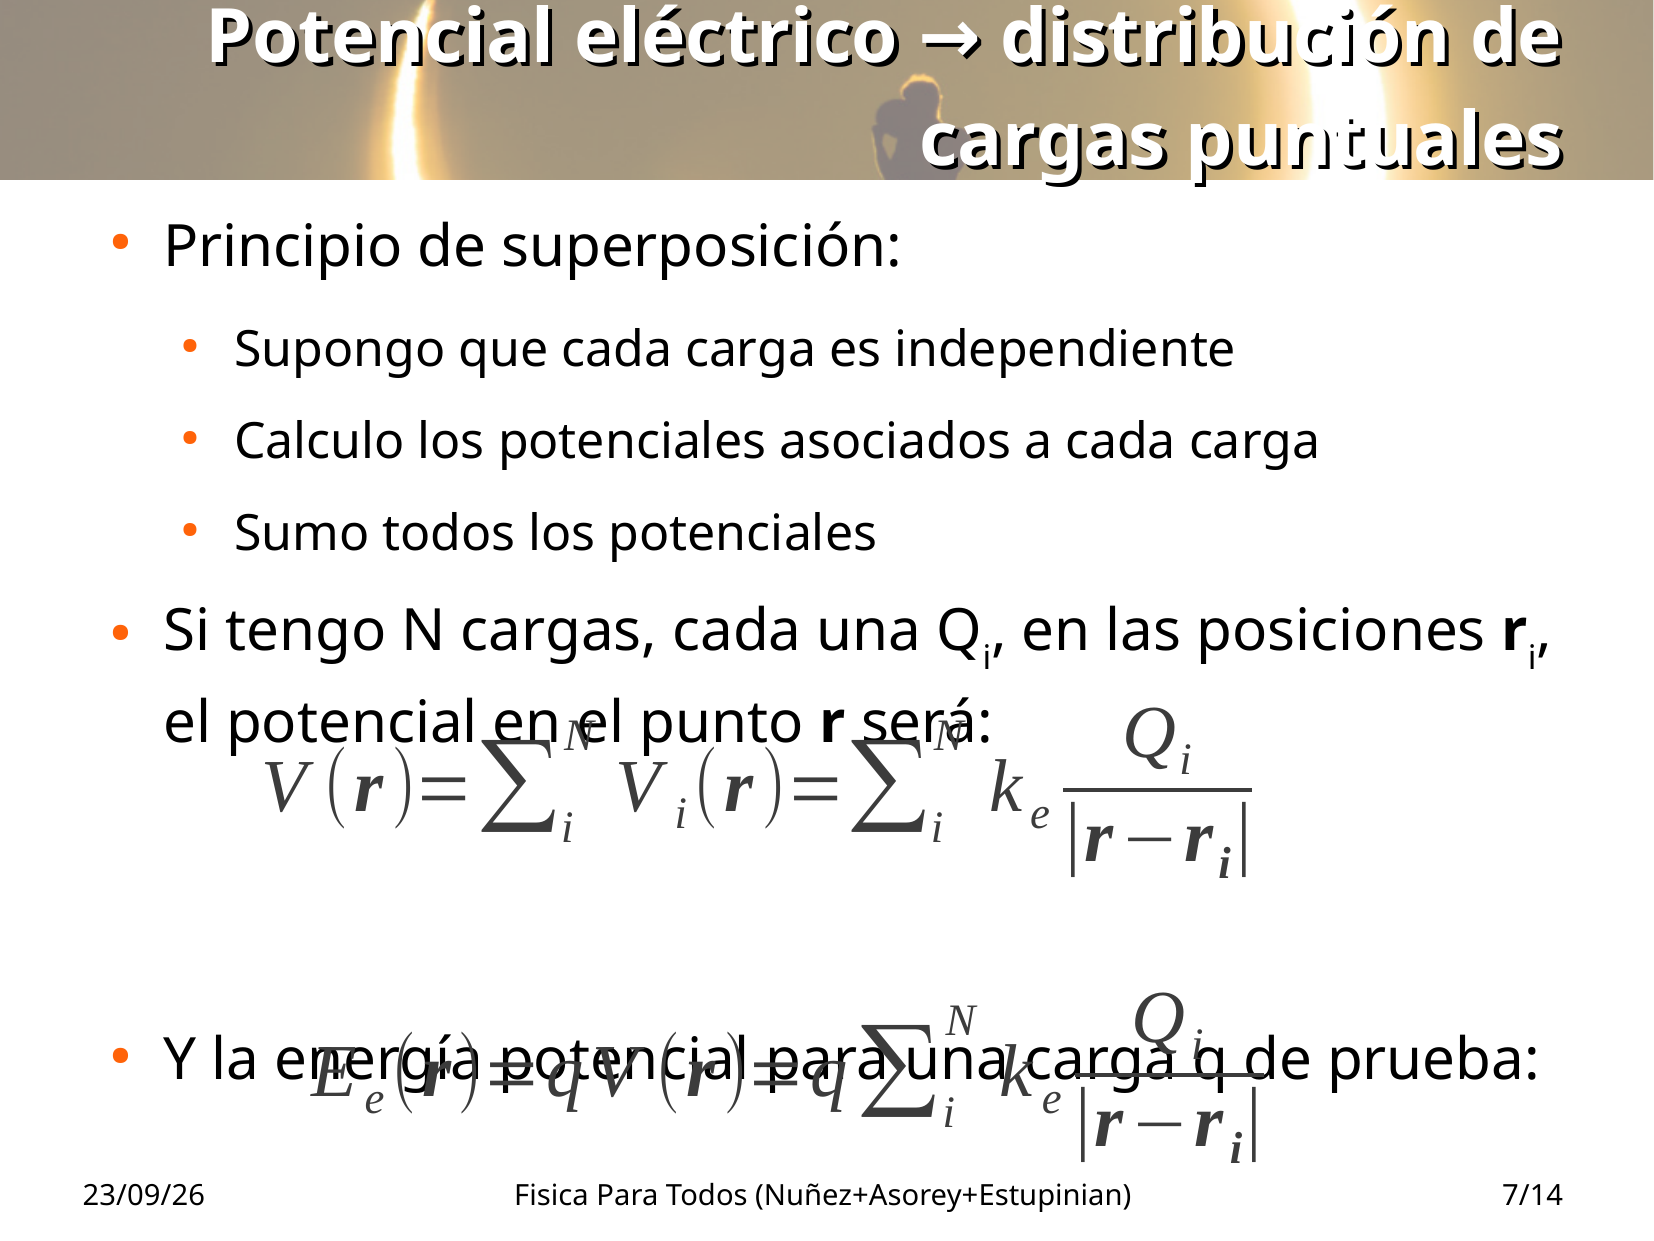

# Potencial eléctrico → distribución de cargas puntuales
Principio de superposición:
Supongo que cada carga es independiente
Calculo los potenciales asociados a cada carga
Sumo todos los potenciales
Si tengo N cargas, cada una Qi, en las posiciones ri, el potencial en el punto r será:
Y la energía potencial para una carga q de prueba:
Fisica Para Todos (Nuñez+Asorey+Estupinian)
7